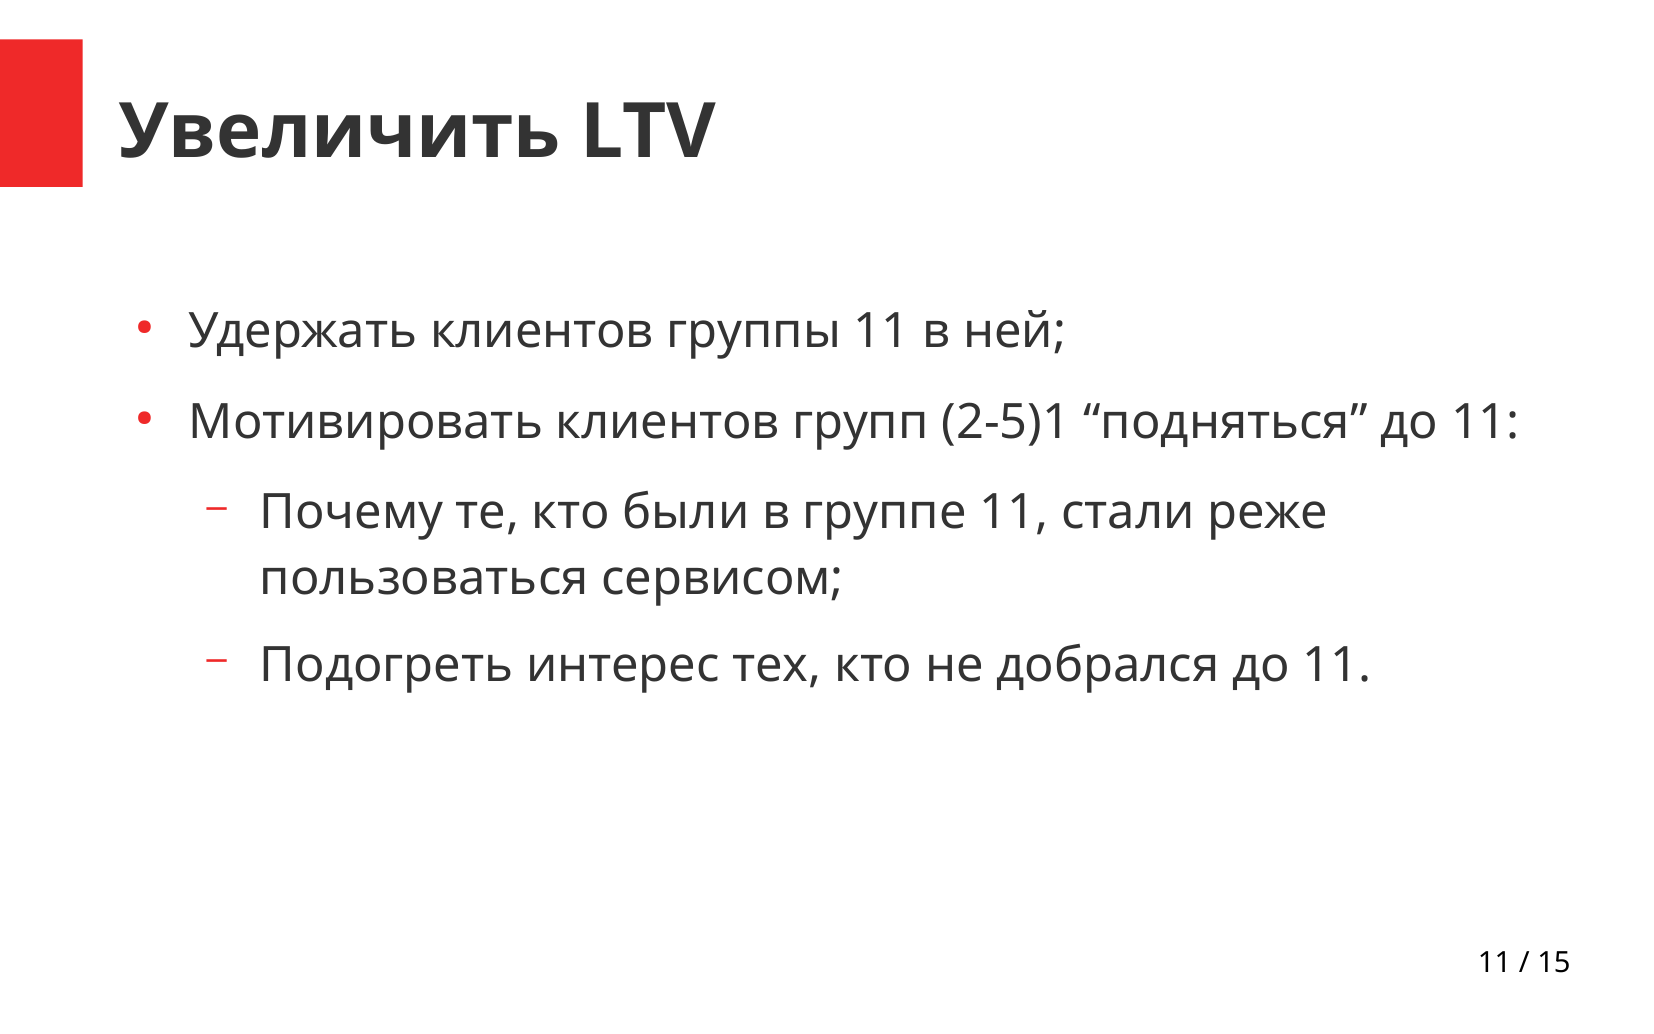

# Увеличить LTV
Удержать клиентов группы 11 в ней;
Мотивировать клиентов групп (2-5)1 “подняться” до 11:
Почему те, кто были в группе 11, стали реже пользоваться сервисом;
Подогреть интерес тех, кто не добрался до 11.
11